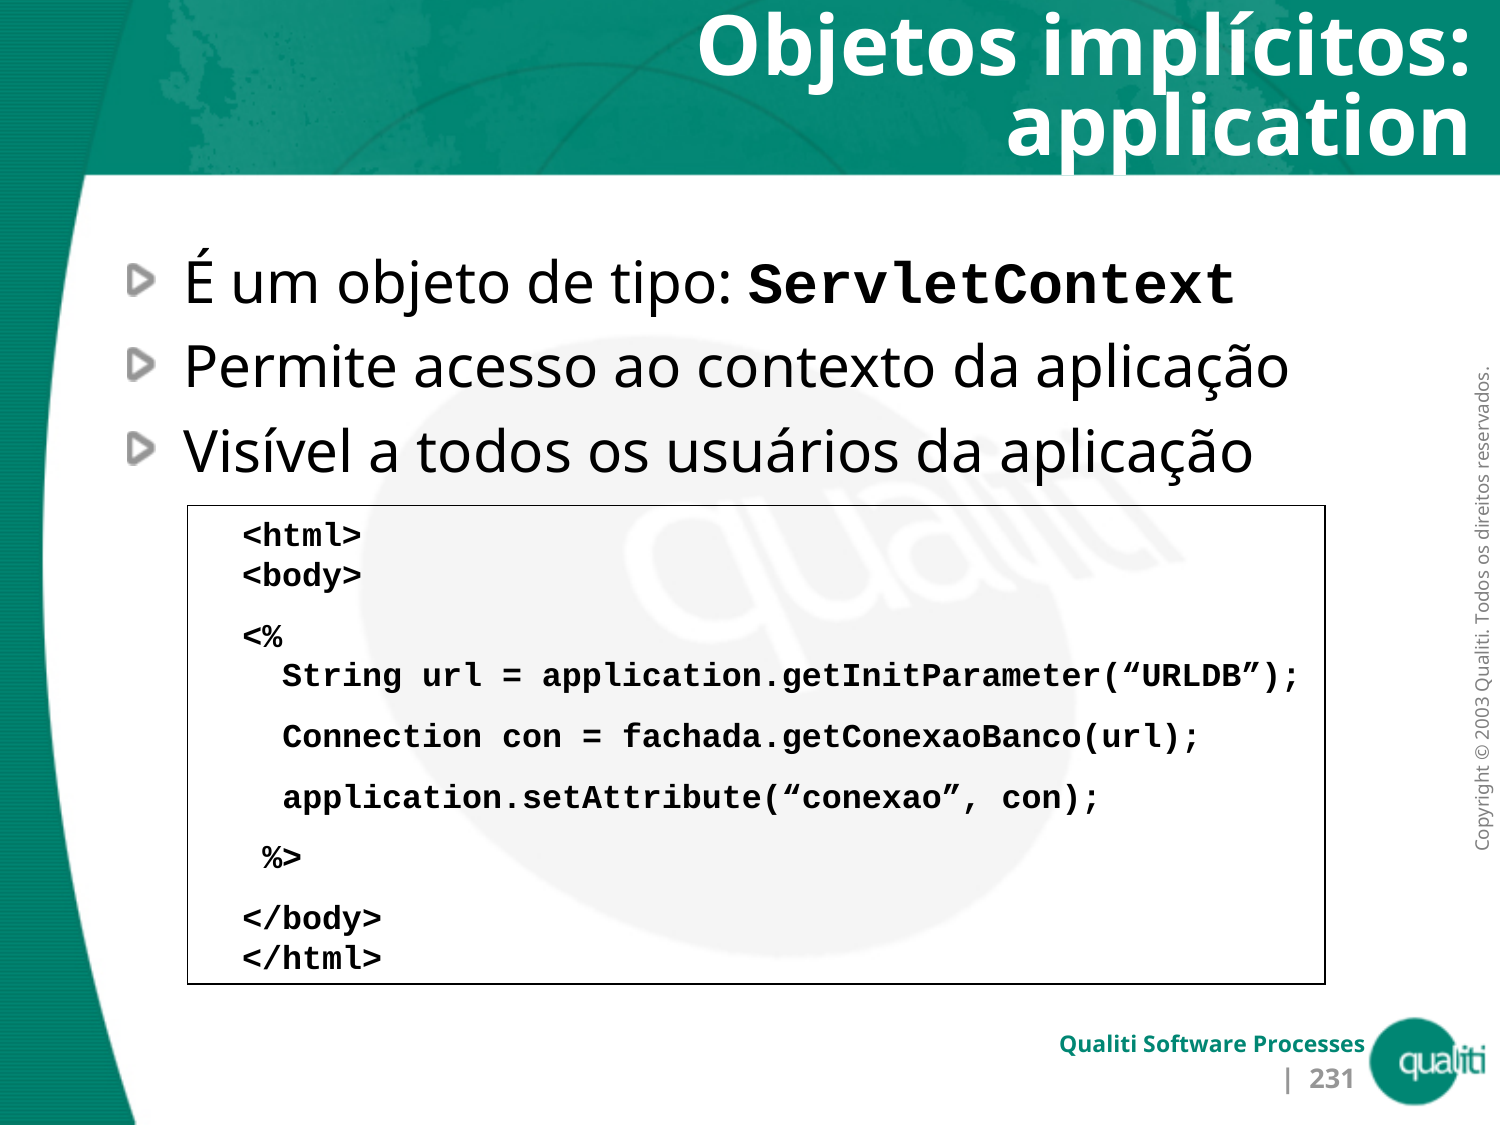

# Objetos implícitos: application
É um objeto de tipo: ServletContext
Permite acesso ao contexto da aplicação
Visível a todos os usuários da aplicação
 <html>
 <body>
 <%
 String url = application.getInitParameter(“URLDB”);
 Connection con = fachada.getConexaoBanco(url);
 application.setAttribute(“conexao”, con);
 %>
 </body>
 </html>